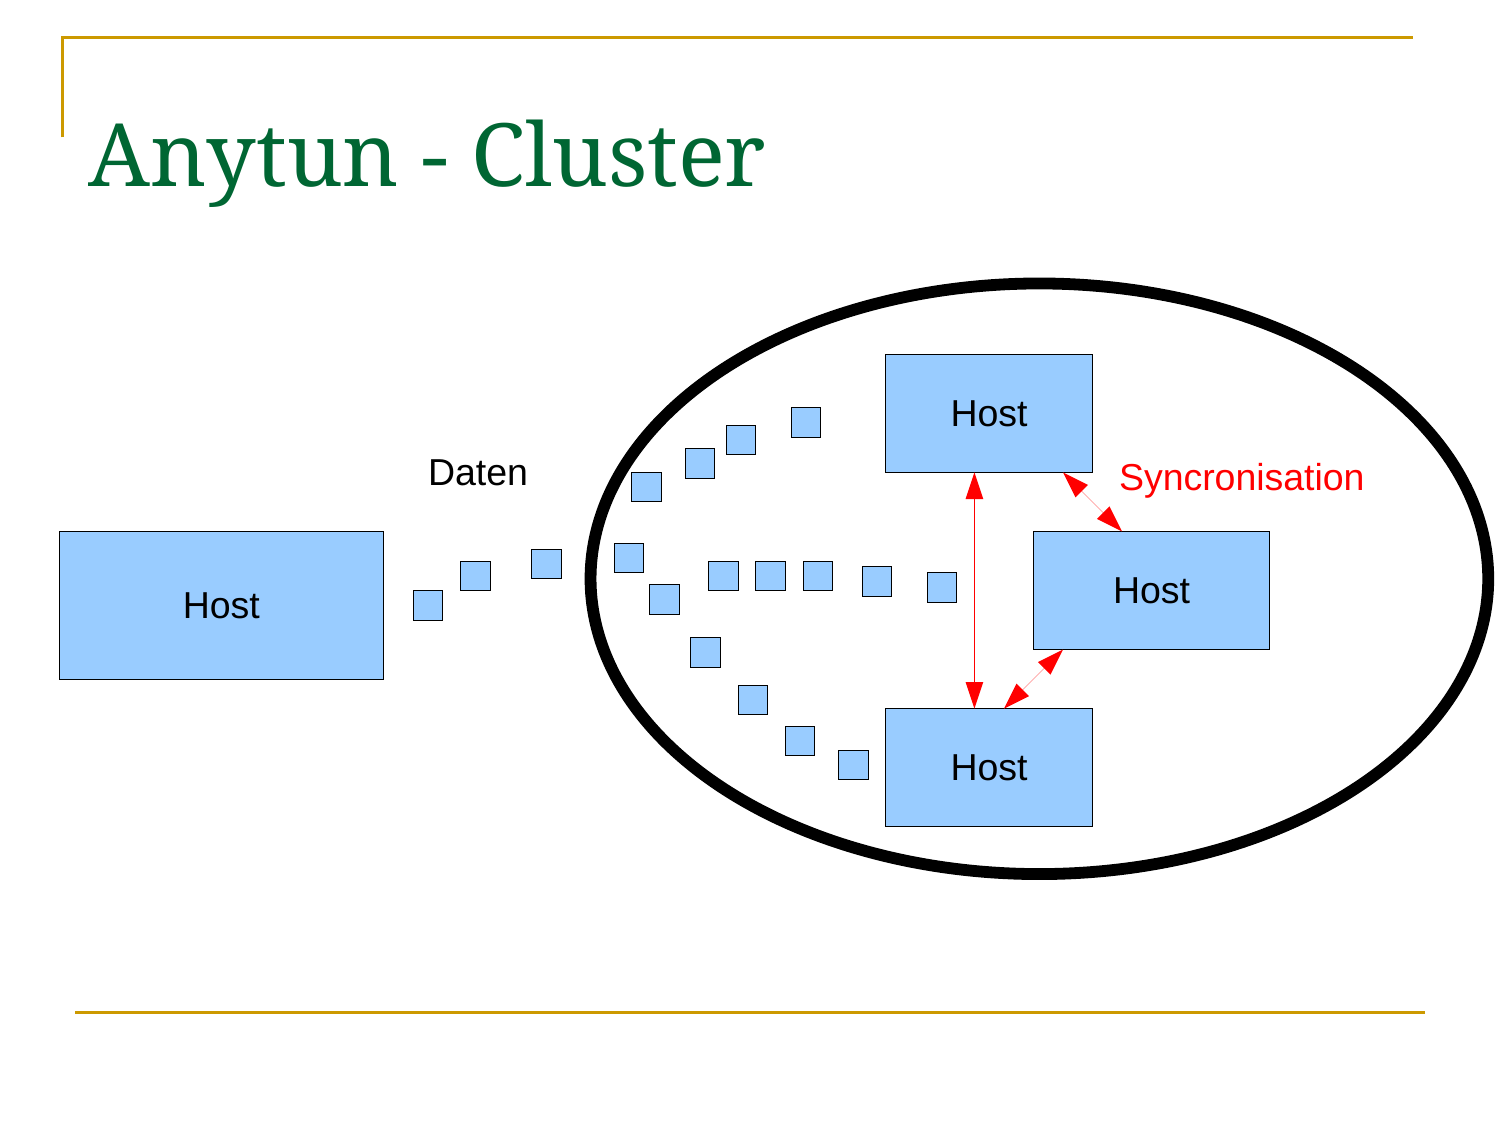

# Anytun - Cluster
Host
Daten
Syncronisation
Host
Host
Host